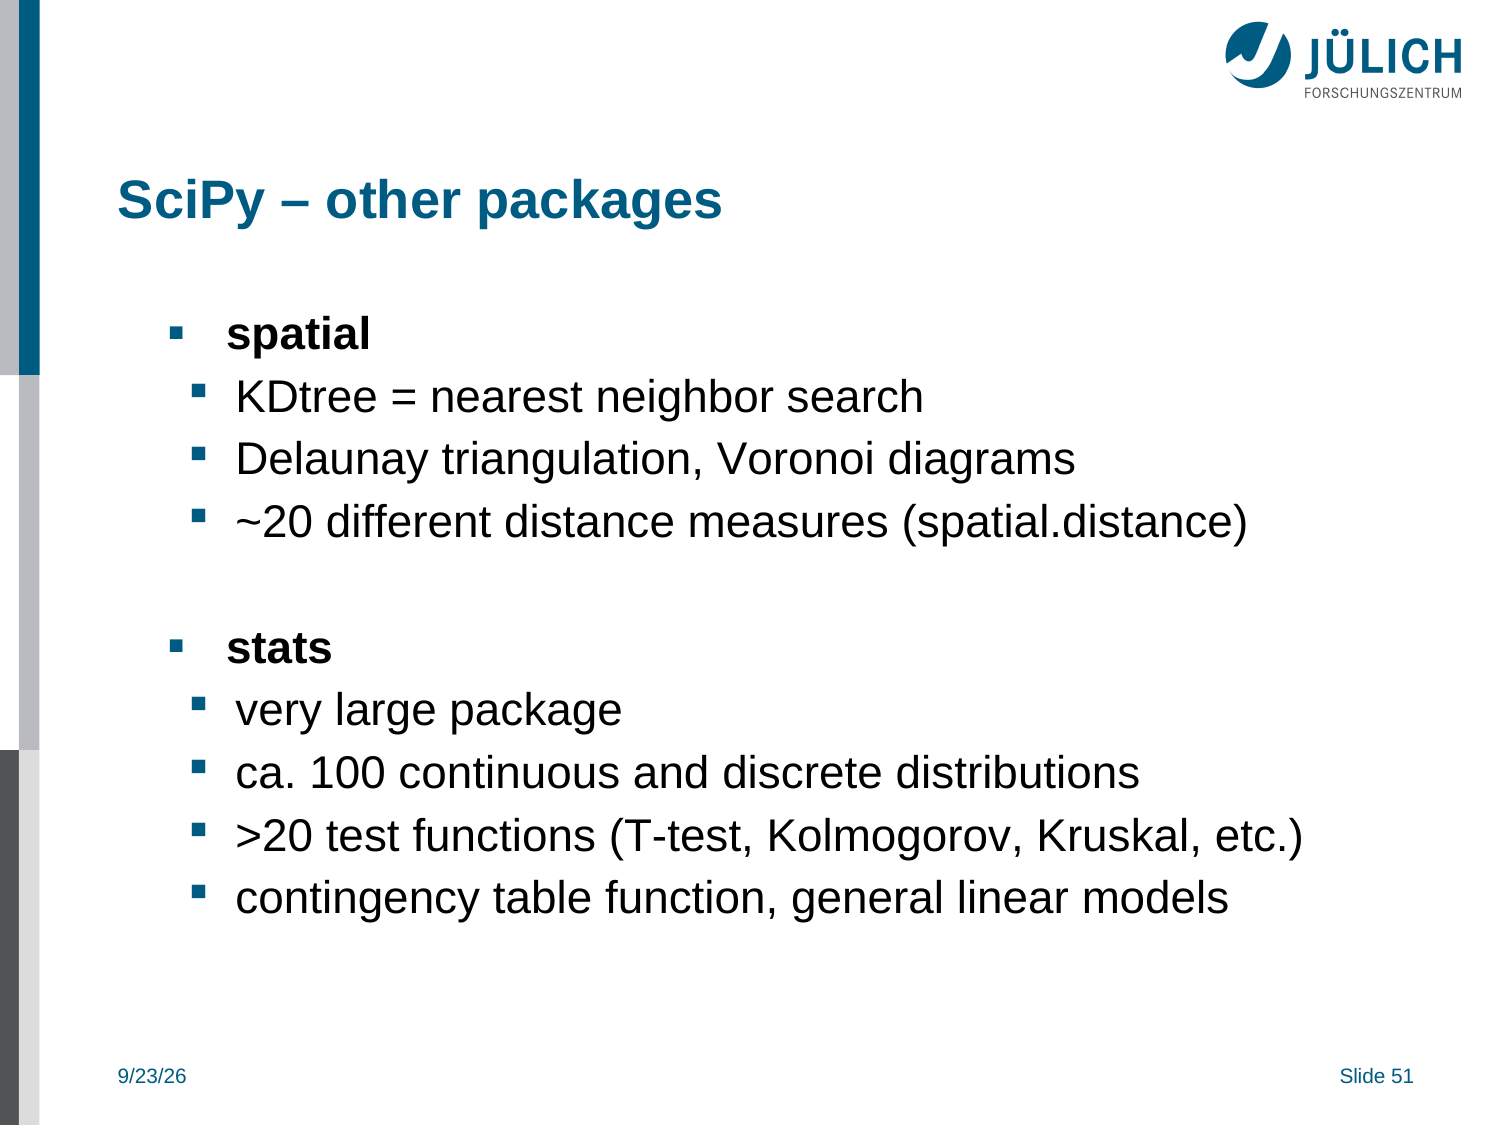

# SciPy – other packages
spatial
KDtree = nearest neighbor search
Delaunay triangulation, Voronoi diagrams
~20 different distance measures (spatial.distance)
stats
very large package
ca. 100 continuous and discrete distributions
>20 test functions (T-test, Kolmogorov, Kruskal, etc.)
contingency table function, general linear models